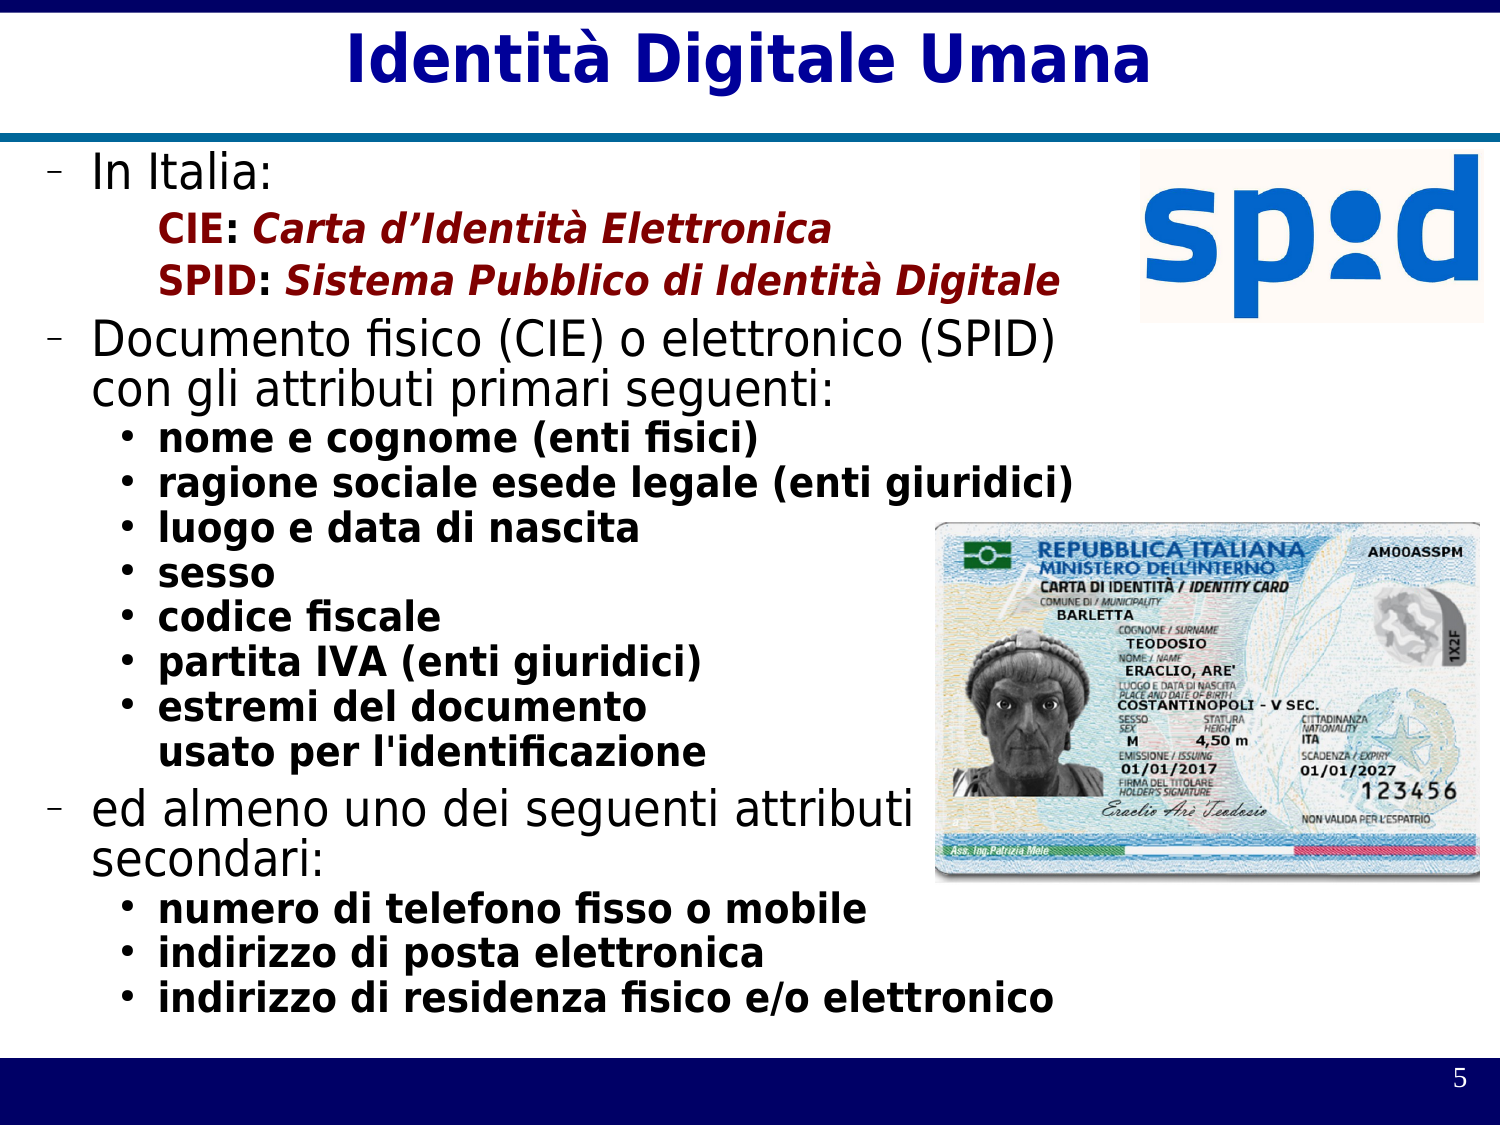

# Identità Digitale Umana
In Italia:
CIE: Carta d’Identità Elettronica
SPID: Sistema Pubblico di Identità Digitale
Documento fisico (CIE) o elettronico (SPID) con gli attributi primari seguenti:
nome e cognome (enti fisici)
ragione sociale esede legale (enti giuridici)
luogo e data di nascita
sesso
codice fiscale
partita IVA (enti giuridici)
estremi del documento
usato per l'identificazione
ed almeno uno dei seguenti attributi secondari:
numero di telefono fisso o mobile
indirizzo di posta elettronica
indirizzo di residenza fisico e/o elettronico